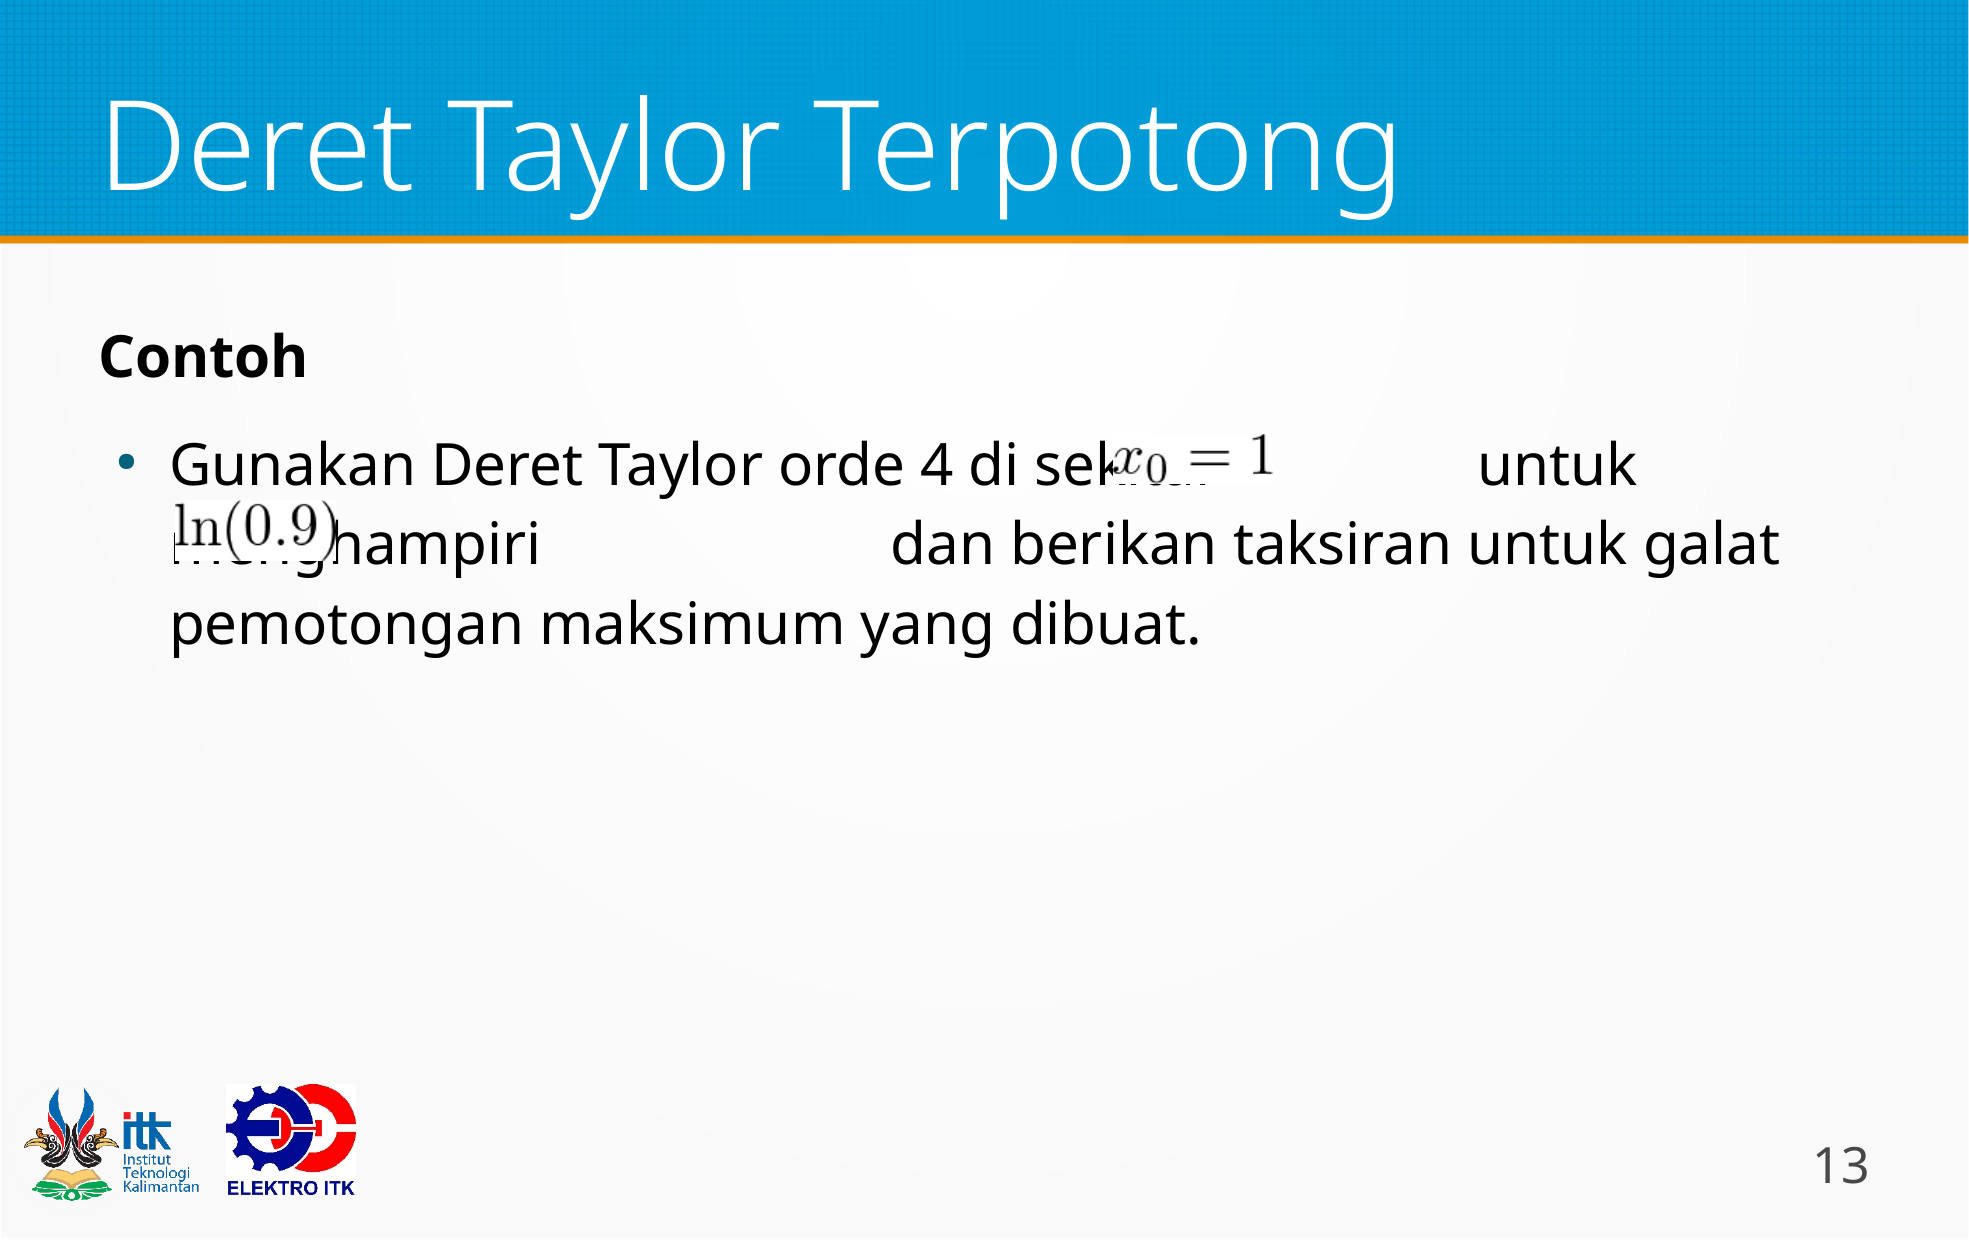

# Deret Taylor Terpotong
Contoh
Gunakan Deret Taylor orde 4 di sekitar untuk menghampiri dan berikan taksiran untuk galat pemotongan maksimum yang dibuat.
13